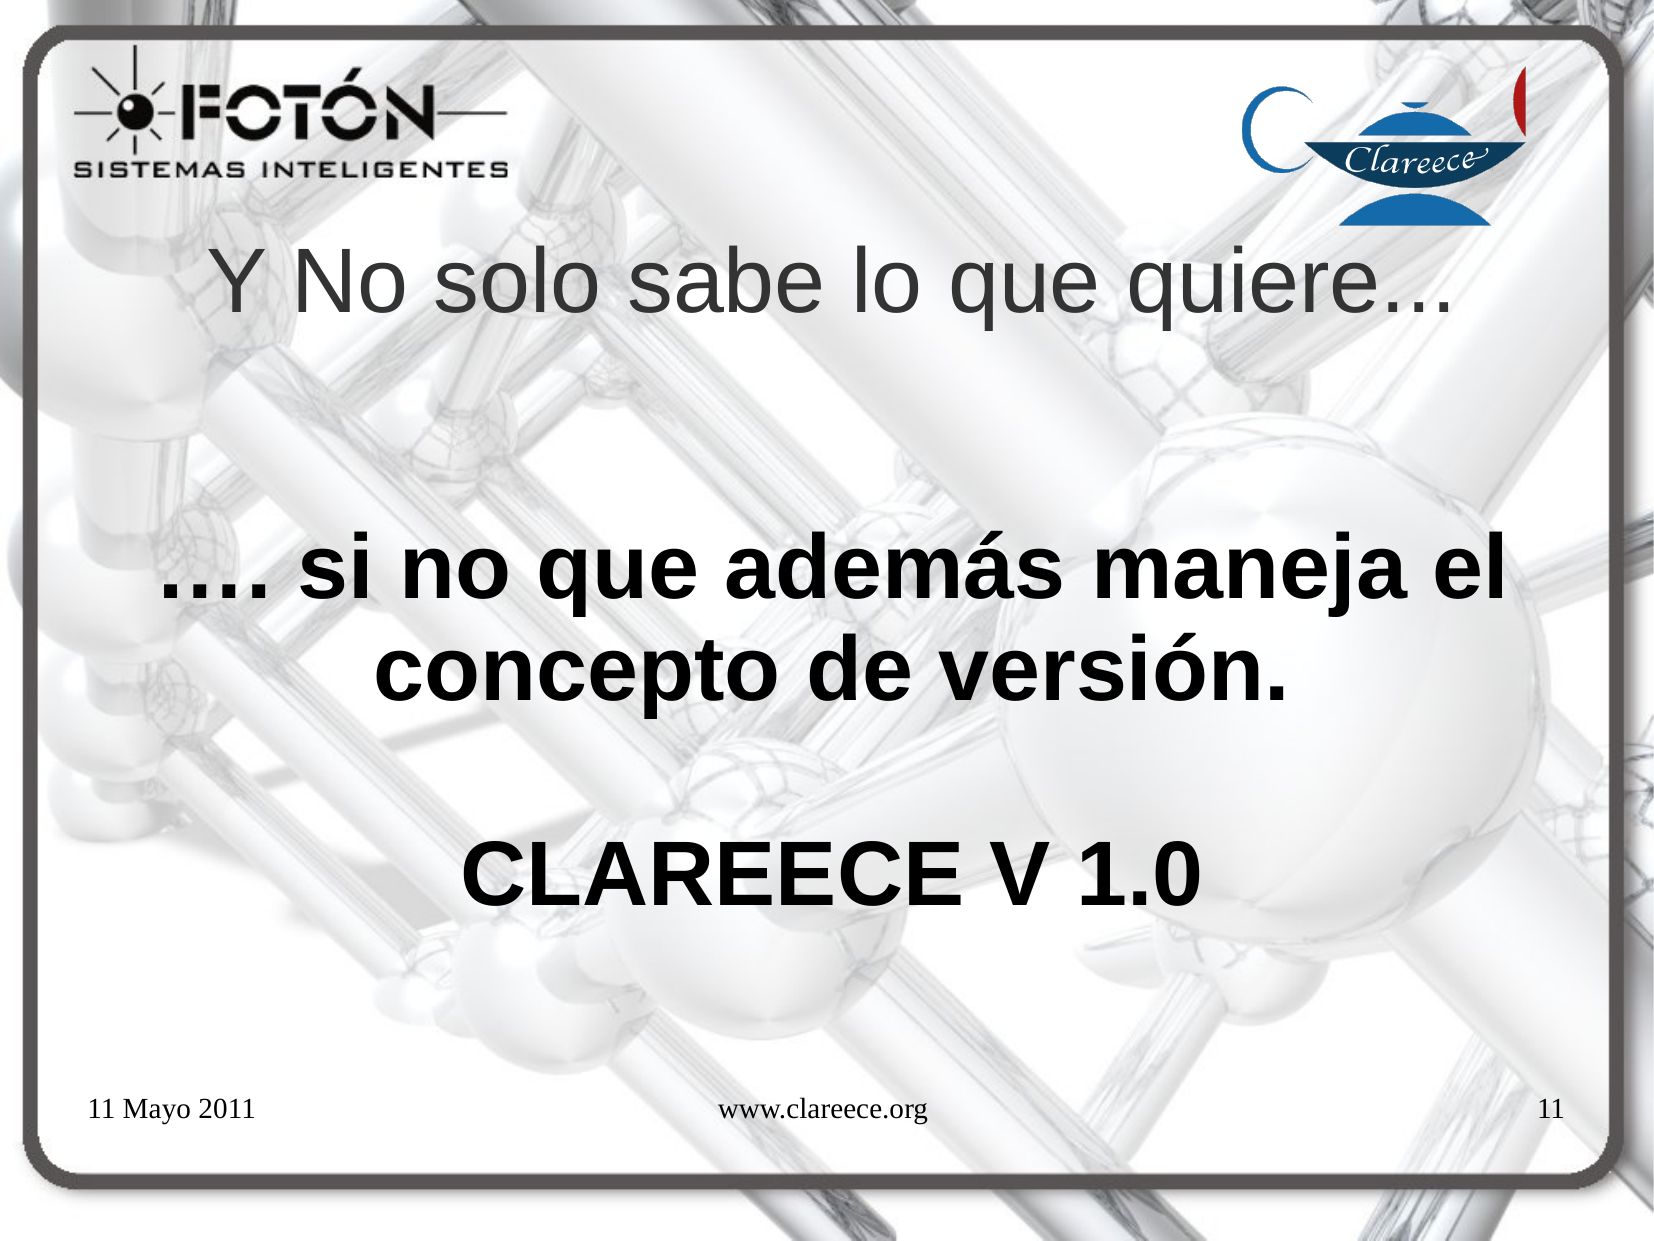

# Y No solo sabe lo que quiere...
…. si no que además maneja el concepto de versión.
CLAREECE V 1.0
11 Mayo 2011
www.clareece.org
11